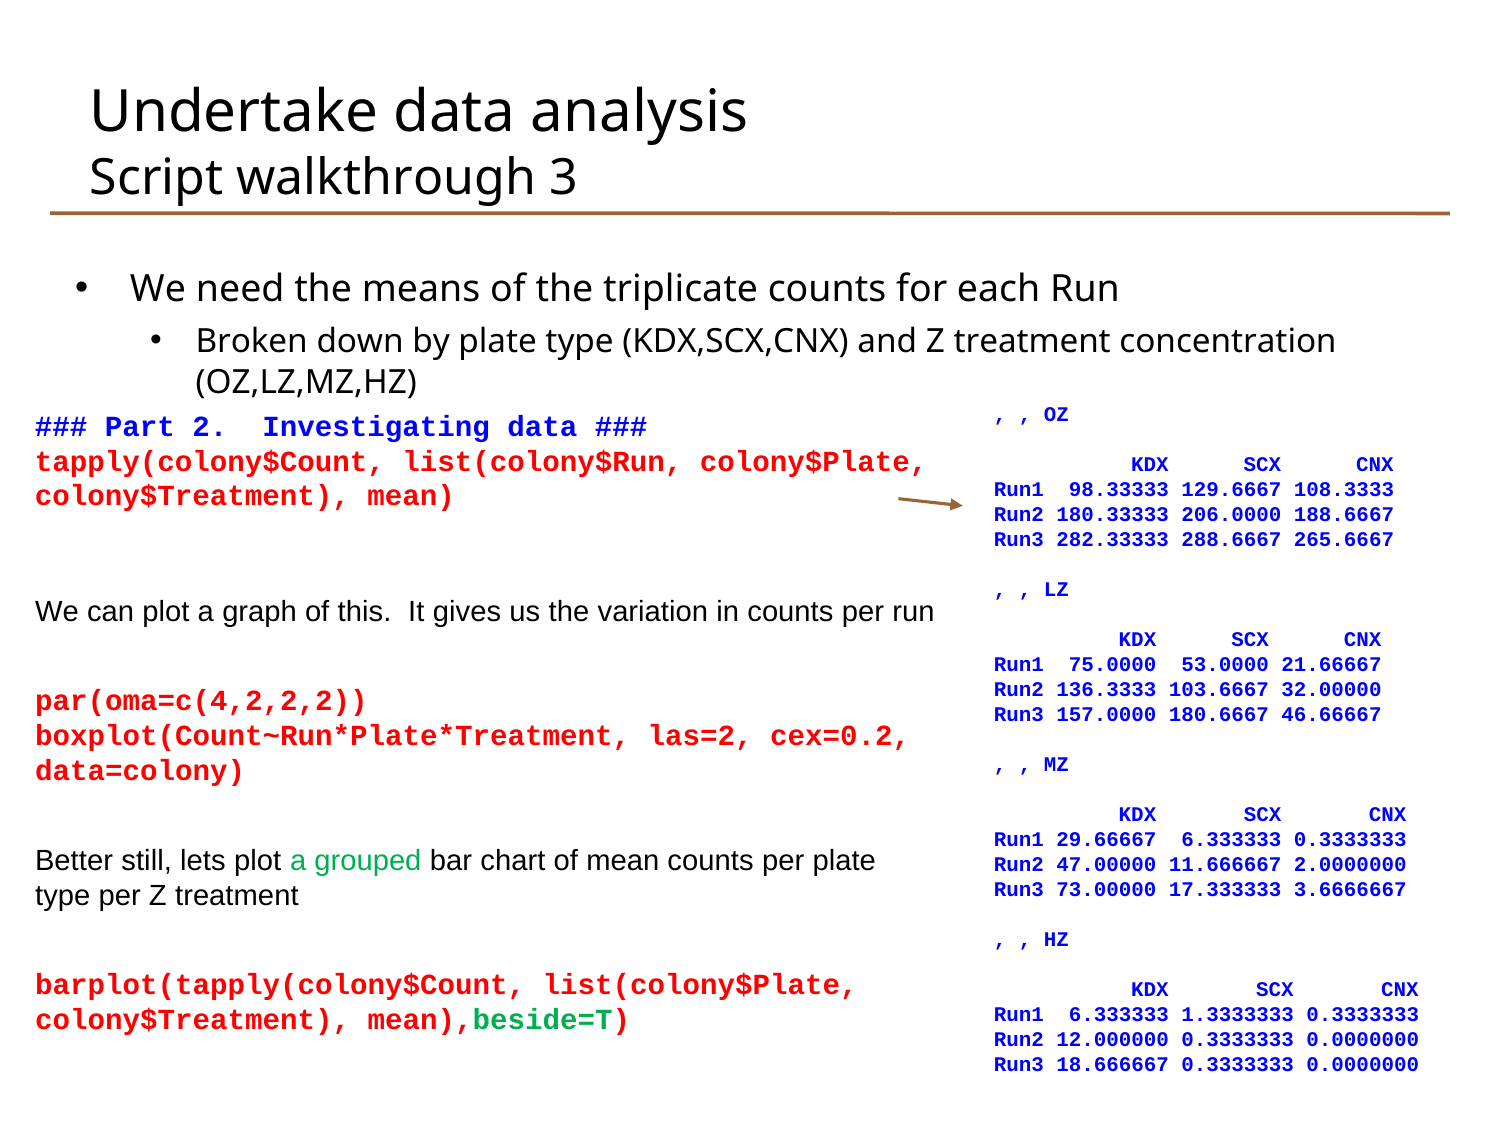

Undertake data analysis
Script walkthrough 3
We need the means of the triplicate counts for each Run
Broken down by plate type (KDX,SCX,CNX) and Z treatment concentration (OZ,LZ,MZ,HZ)
, , OZ
 KDX SCX CNX
Run1 98.33333 129.6667 108.3333
Run2 180.33333 206.0000 188.6667
Run3 282.33333 288.6667 265.6667
, , LZ
 KDX SCX CNX
Run1 75.0000 53.0000 21.66667
Run2 136.3333 103.6667 32.00000
Run3 157.0000 180.6667 46.66667
, , MZ
 KDX SCX CNX
Run1 29.66667 6.333333 0.3333333
Run2 47.00000 11.666667 2.0000000
Run3 73.00000 17.333333 3.6666667
, , HZ
 KDX SCX CNX
Run1 6.333333 1.3333333 0.3333333
Run2 12.000000 0.3333333 0.0000000
Run3 18.666667 0.3333333 0.0000000
### Part 2. Investigating data ###
tapply(colony$Count, list(colony$Run, colony$Plate, colony$Treatment), mean)
We can plot a graph of this. It gives us the variation in counts per run
par(oma=c(4,2,2,2))
boxplot(Count~Run*Plate*Treatment, las=2, cex=0.2, data=colony)
Better still, lets plot a grouped bar chart of mean counts per plate type per Z treatment
barplot(tapply(colony$Count, list(colony$Plate, colony$Treatment), mean),beside=T)